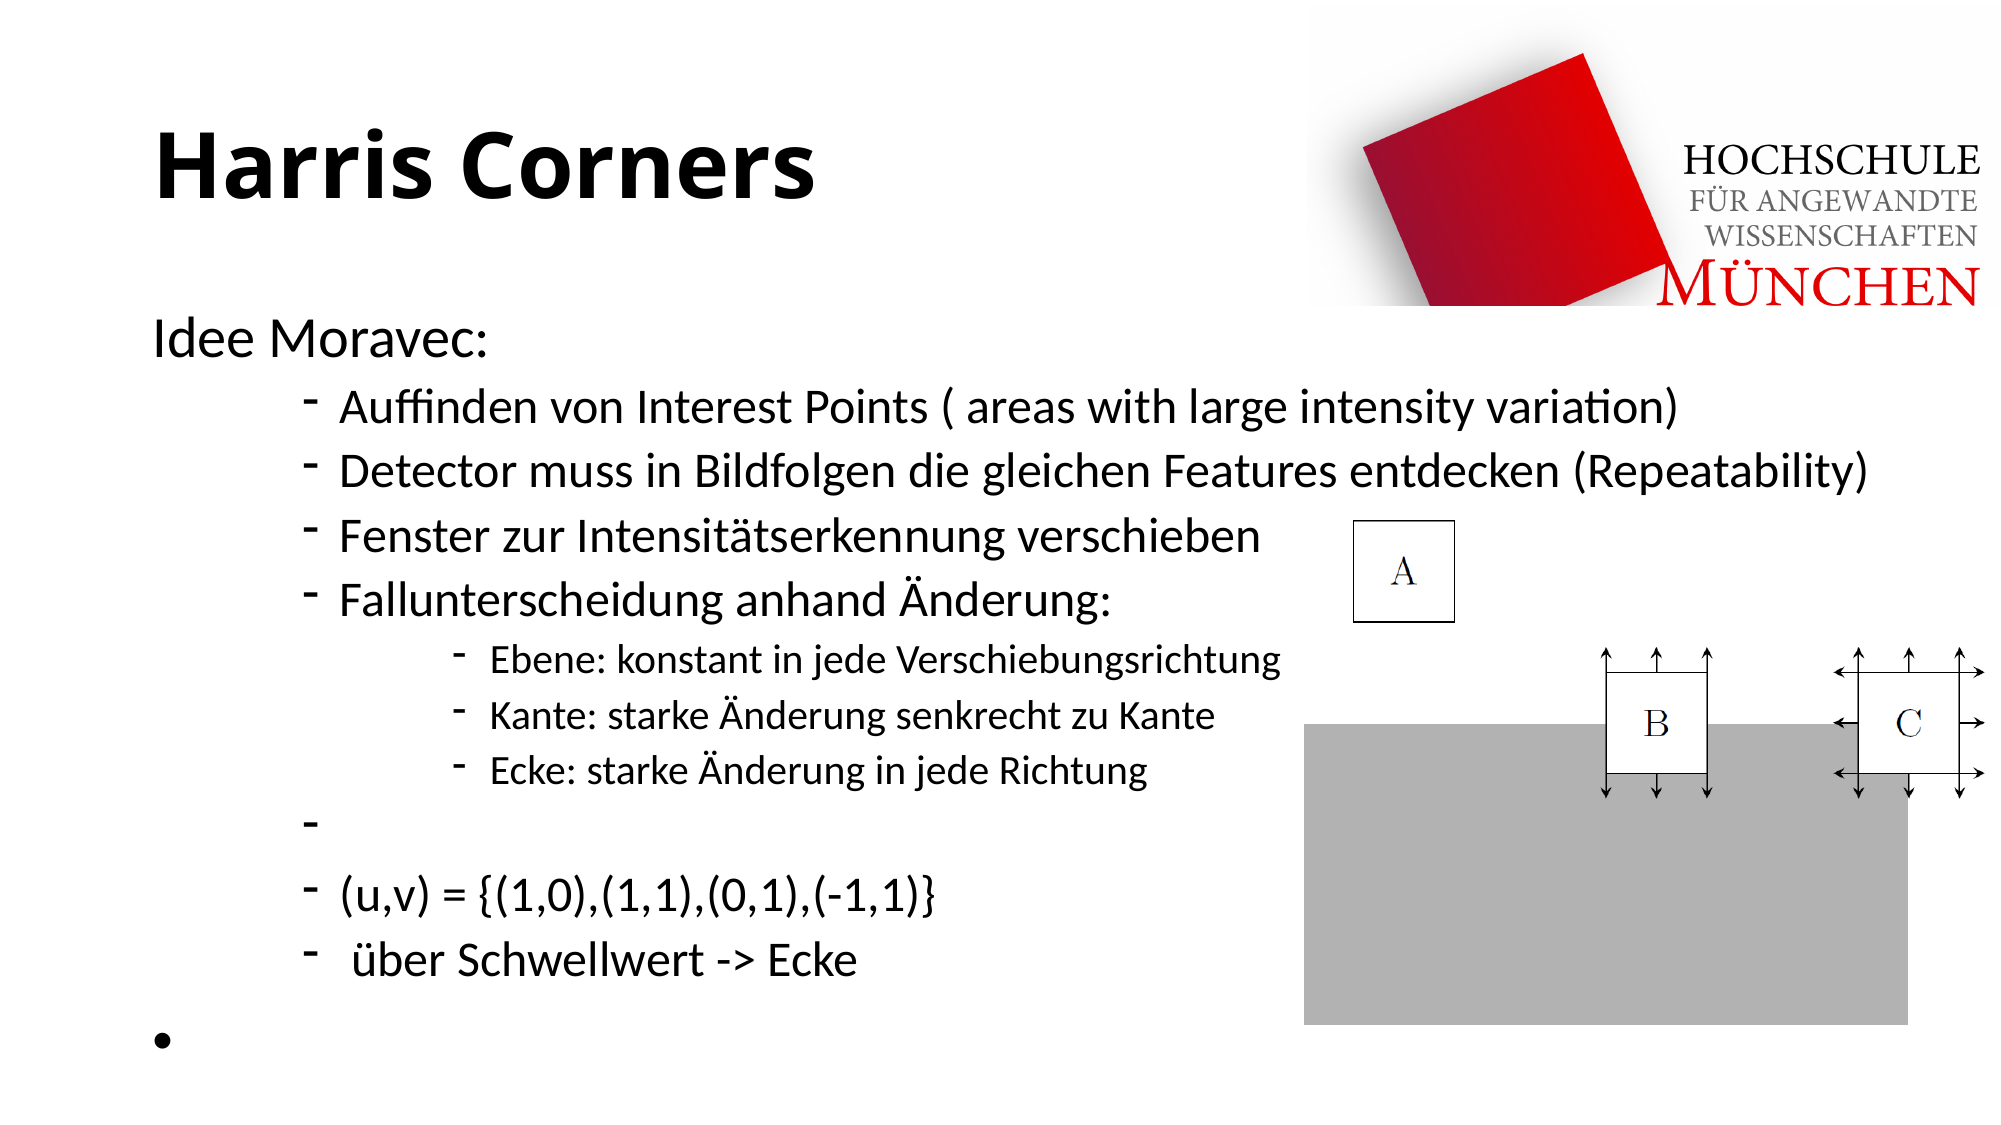

# Harris Corners
Idee Moravec:
Auffinden von Interest Points ( areas with large intensity variation)
Detector muss in Bildfolgen die gleichen Features entdecken (Repeatability)
Fenster zur Intensitätserkennung verschieben
Fallunterscheidung anhand Änderung:
Ebene: konstant in jede Verschiebungsrichtung
Kante: starke Änderung senkrecht zu Kante
Ecke: starke Änderung in jede Richtung
(u,v) = {(1,0),(1,1),(0,1),(-1,1)}
 über Schwellwert -> Ecke